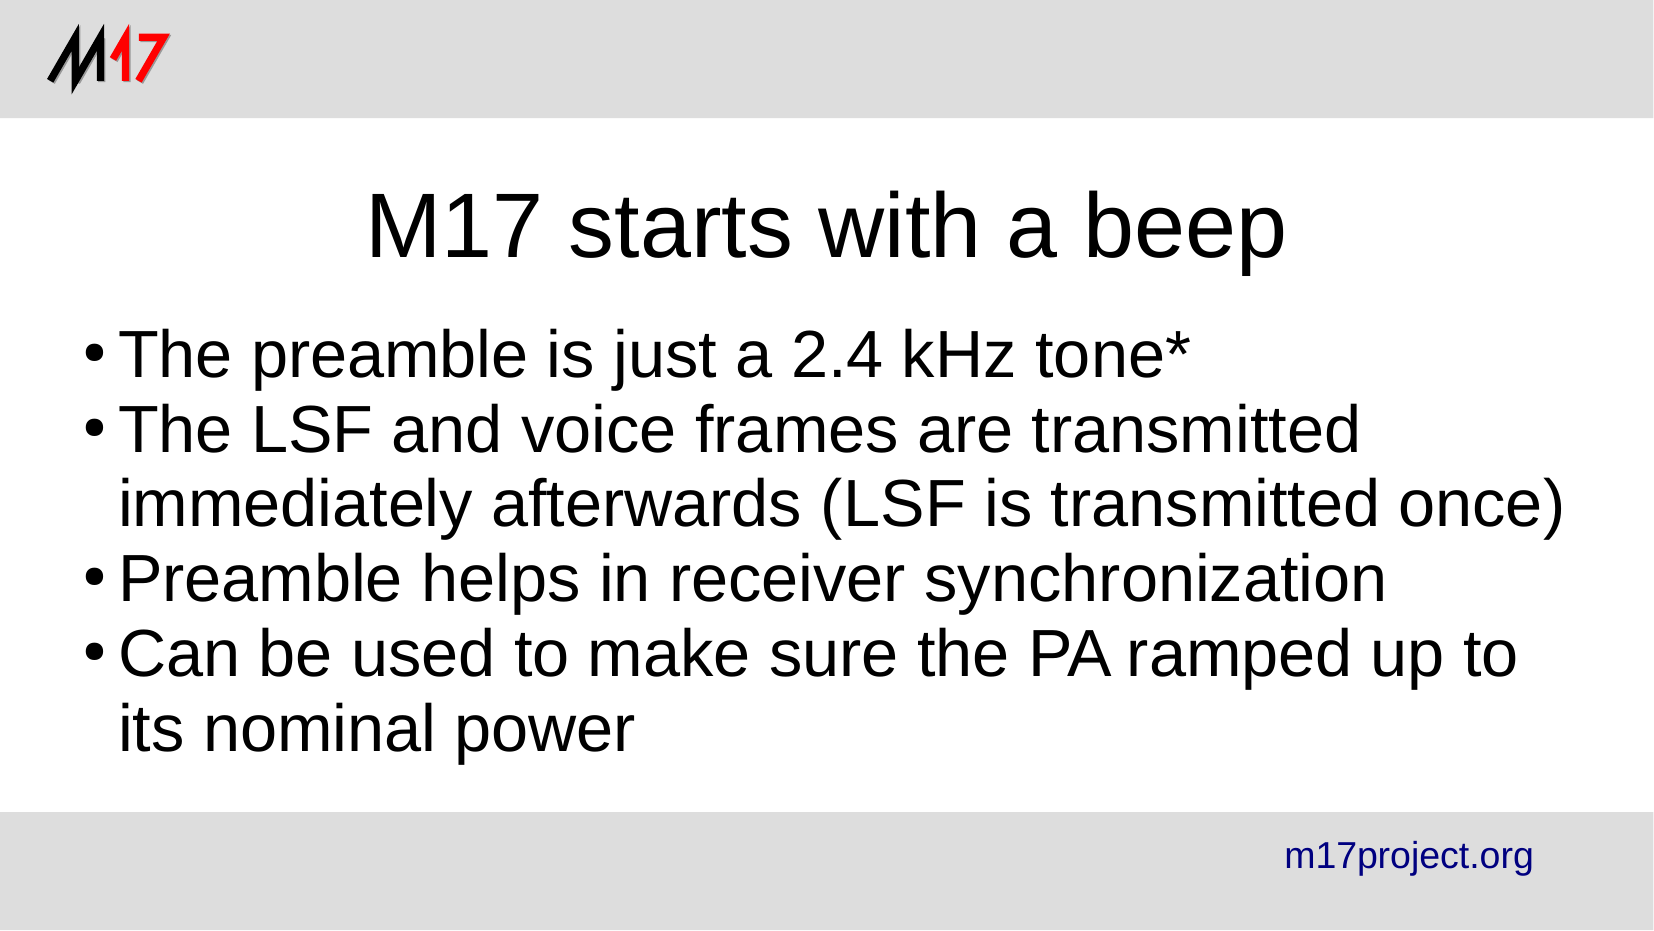

# M17 starts with a beep
The preamble is just a 2.4 kHz tone*
The LSF and voice frames are transmitted immediately afterwards (LSF is transmitted once)
Preamble helps in receiver synchronization
Can be used to make sure the PA ramped up to its nominal power
m17project.org